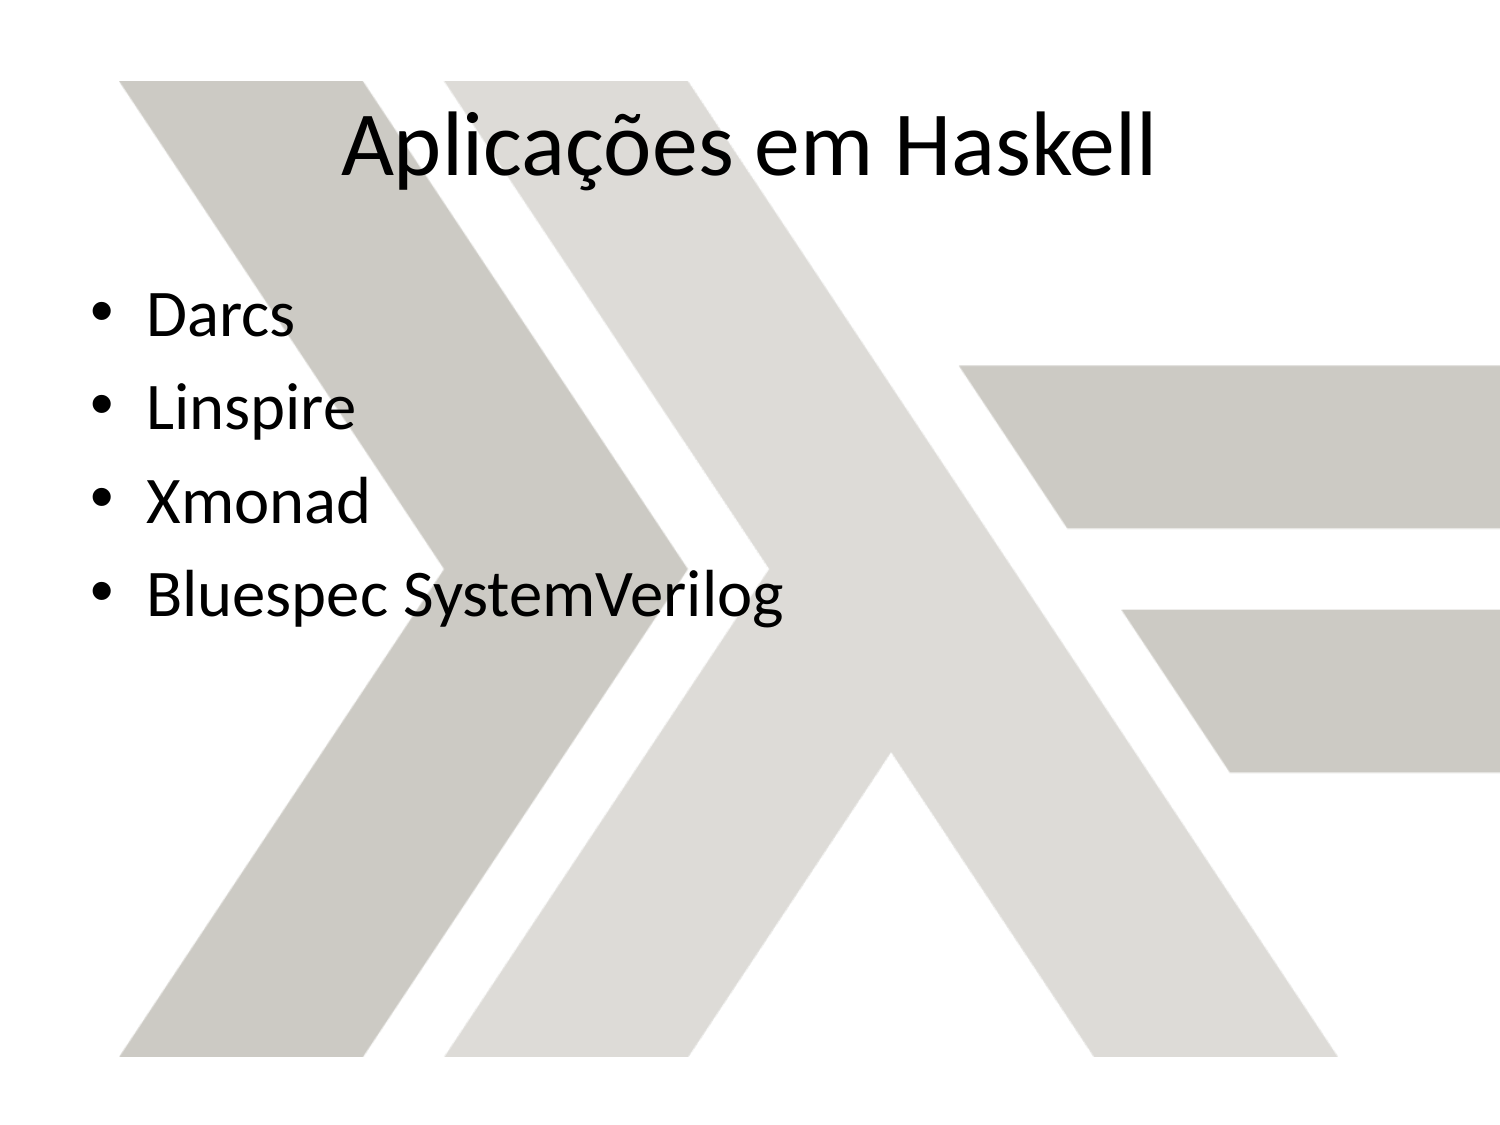

# Aplicações em Haskell
Darcs
Linspire
Xmonad
Bluespec SystemVerilog